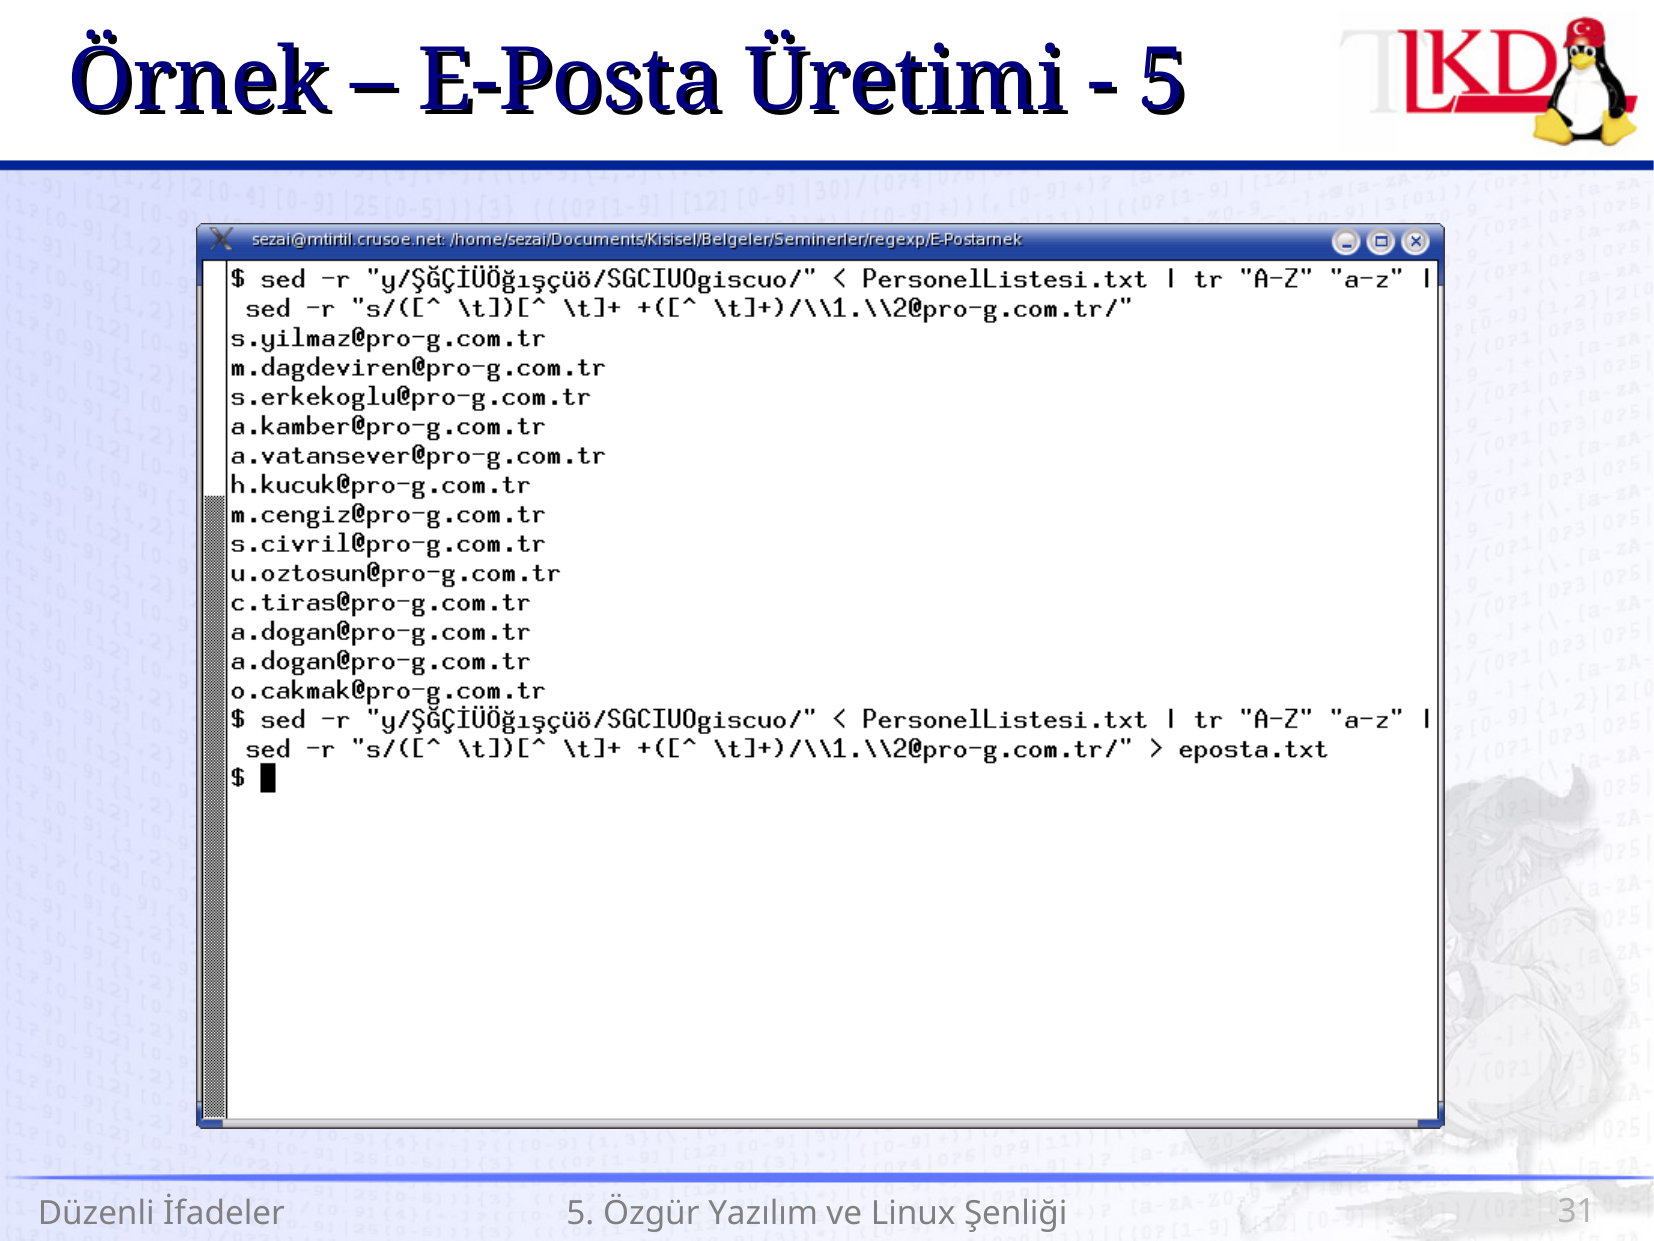

# Örnek – E-Posta Üretimi - 5